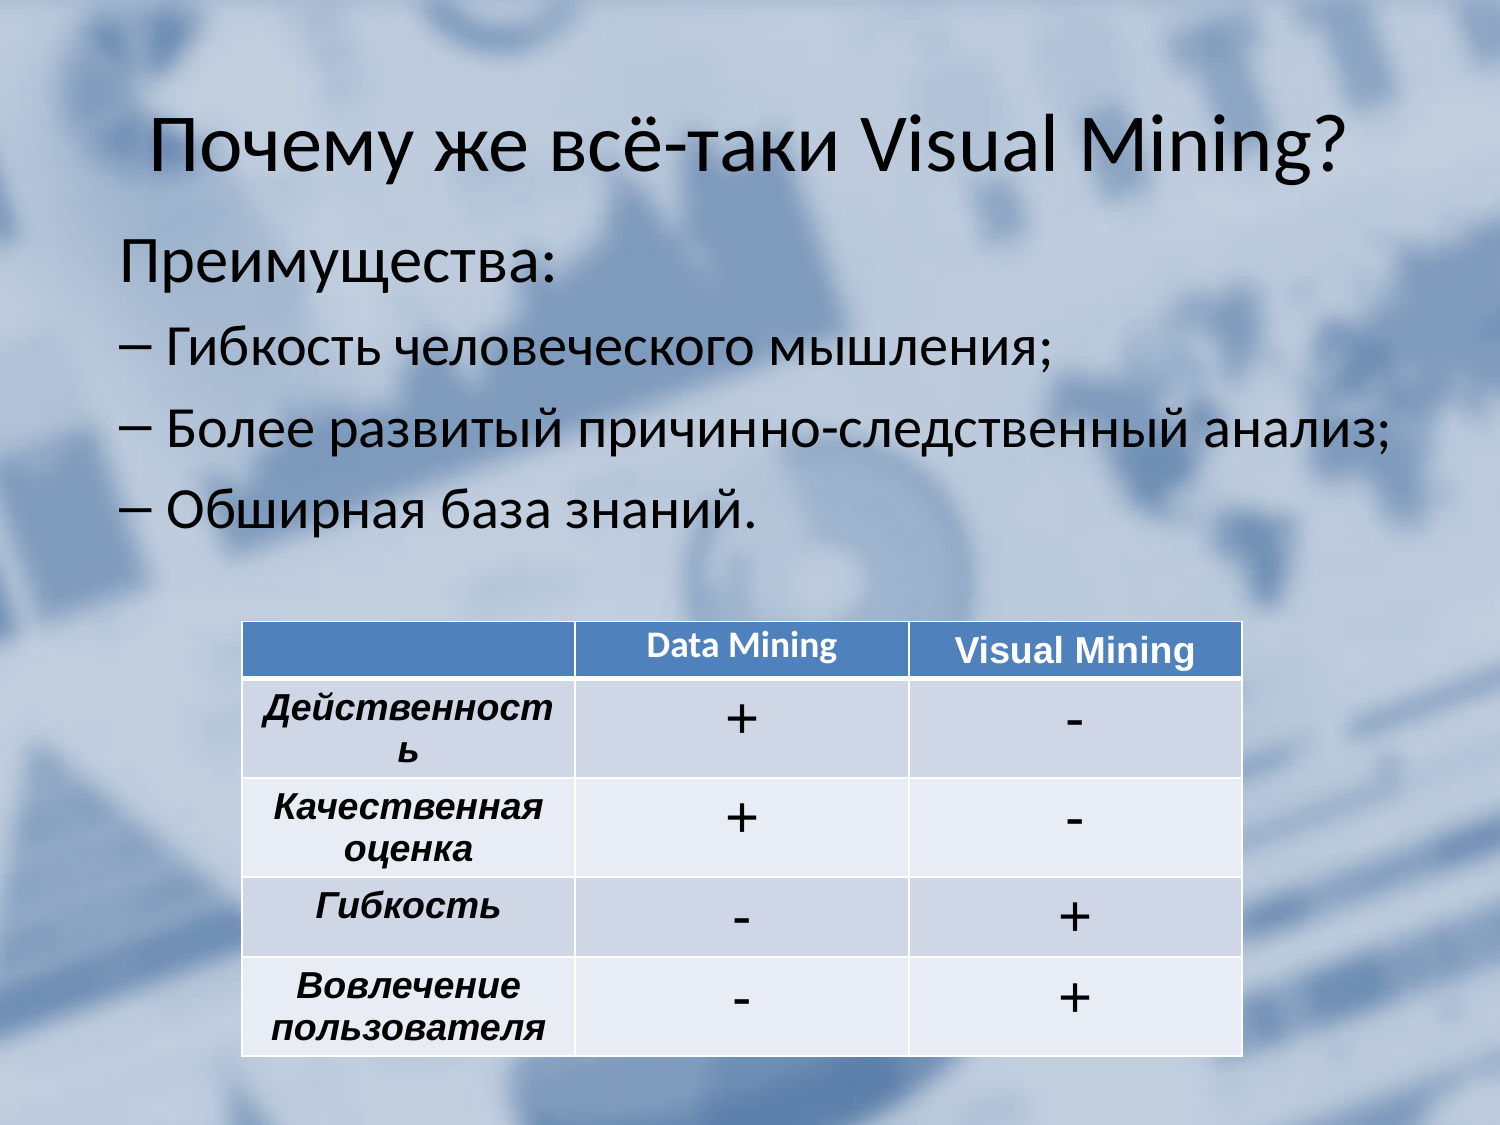

# Почему же всё-таки Visual Mining?
 Преимущества:
Гибкость человеческого мышления;
Более развитый причинно-следственный анализ;
Обширная база знаний.
| | Data Mining | Visual Mining |
| --- | --- | --- |
| Действенность | + | - |
| Качественная оценка | + | - |
| Гибкость | - | + |
| Вовлечение пользователя | - | + |